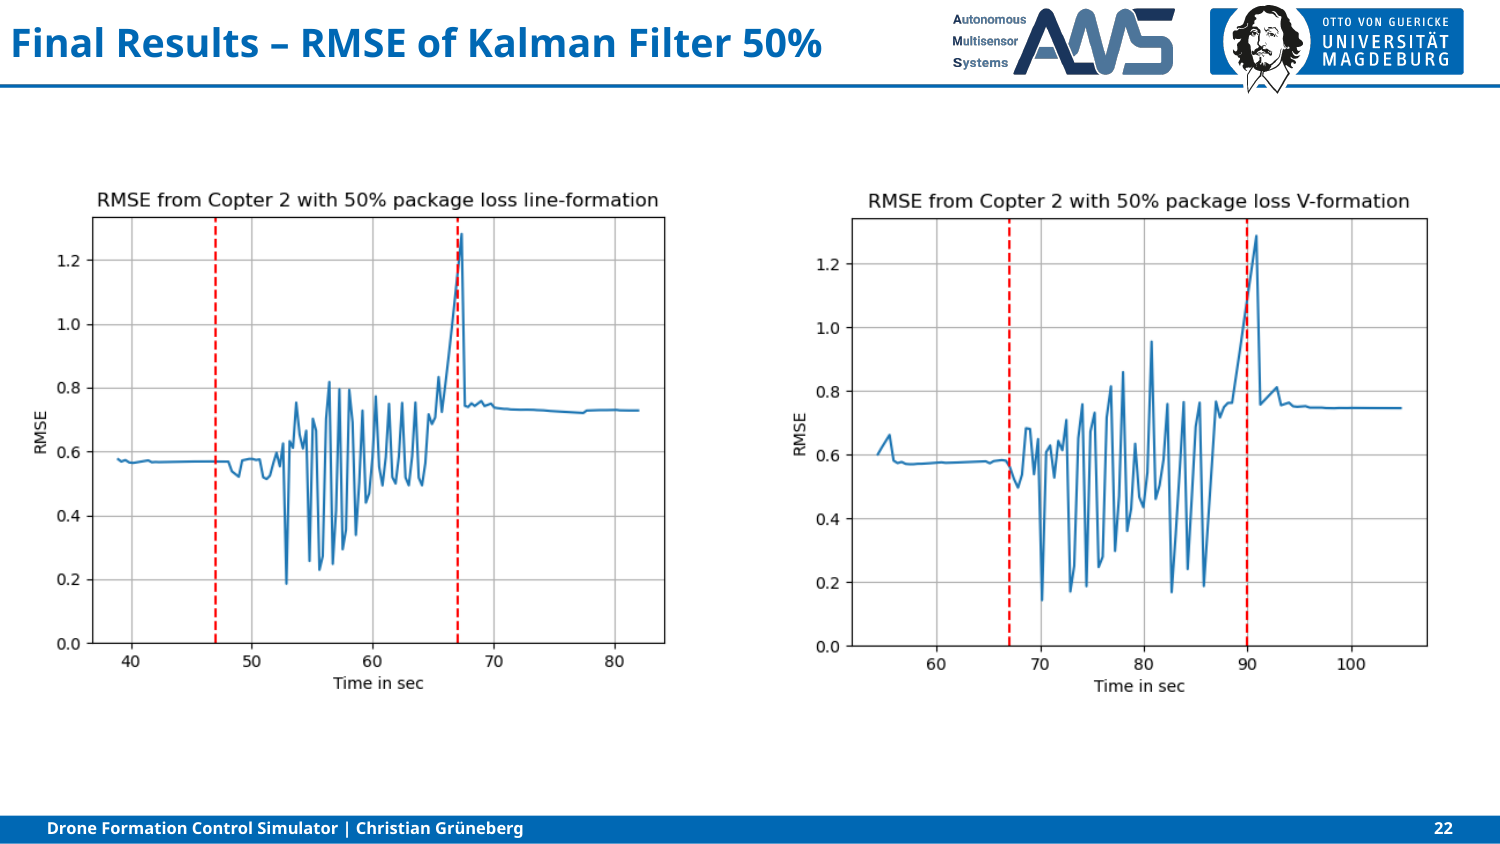

# Final Results – RMSE of Kalman Filter 50%
Drone Formation Control Simulator | Christian Grüneberg
22